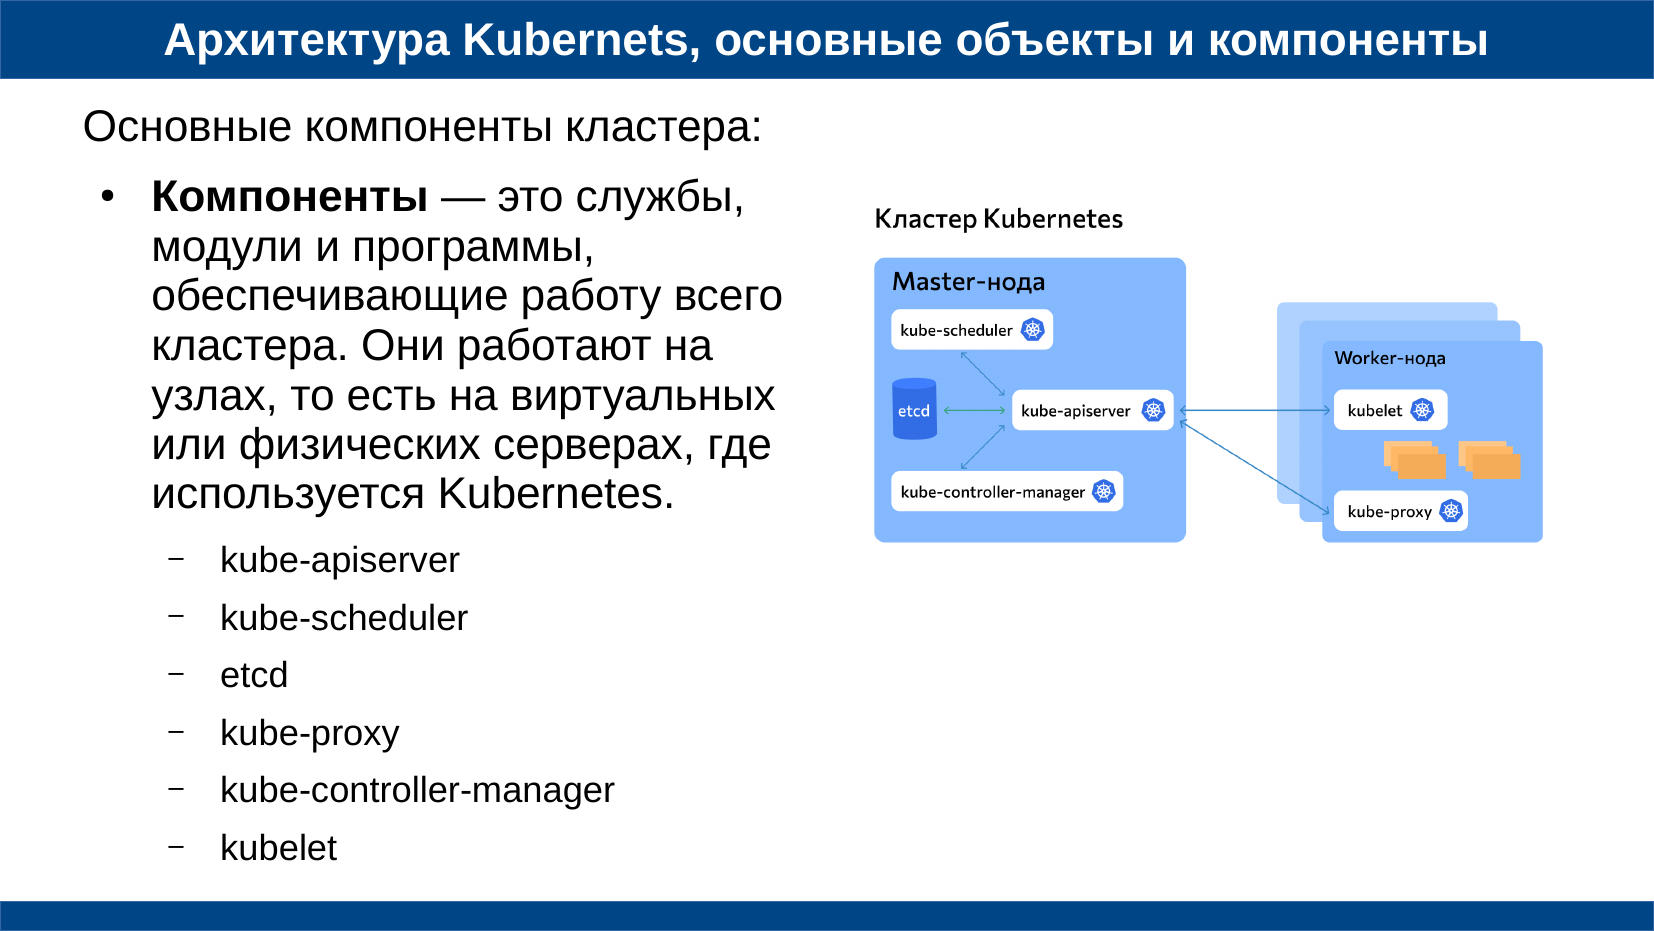

# Архитектура Kubernets, основные объекты и компоненты
Основные компоненты кластера:
Компоненты — это службы, модули и программы, обеспечивающие работу всего кластера. Они работают на узлах, то есть на виртуальных или физических серверах, где используется Kubernetes.
kube-apiserver
kube-scheduler
etcd
kube-proxy
kube-controller-manager
kubelet